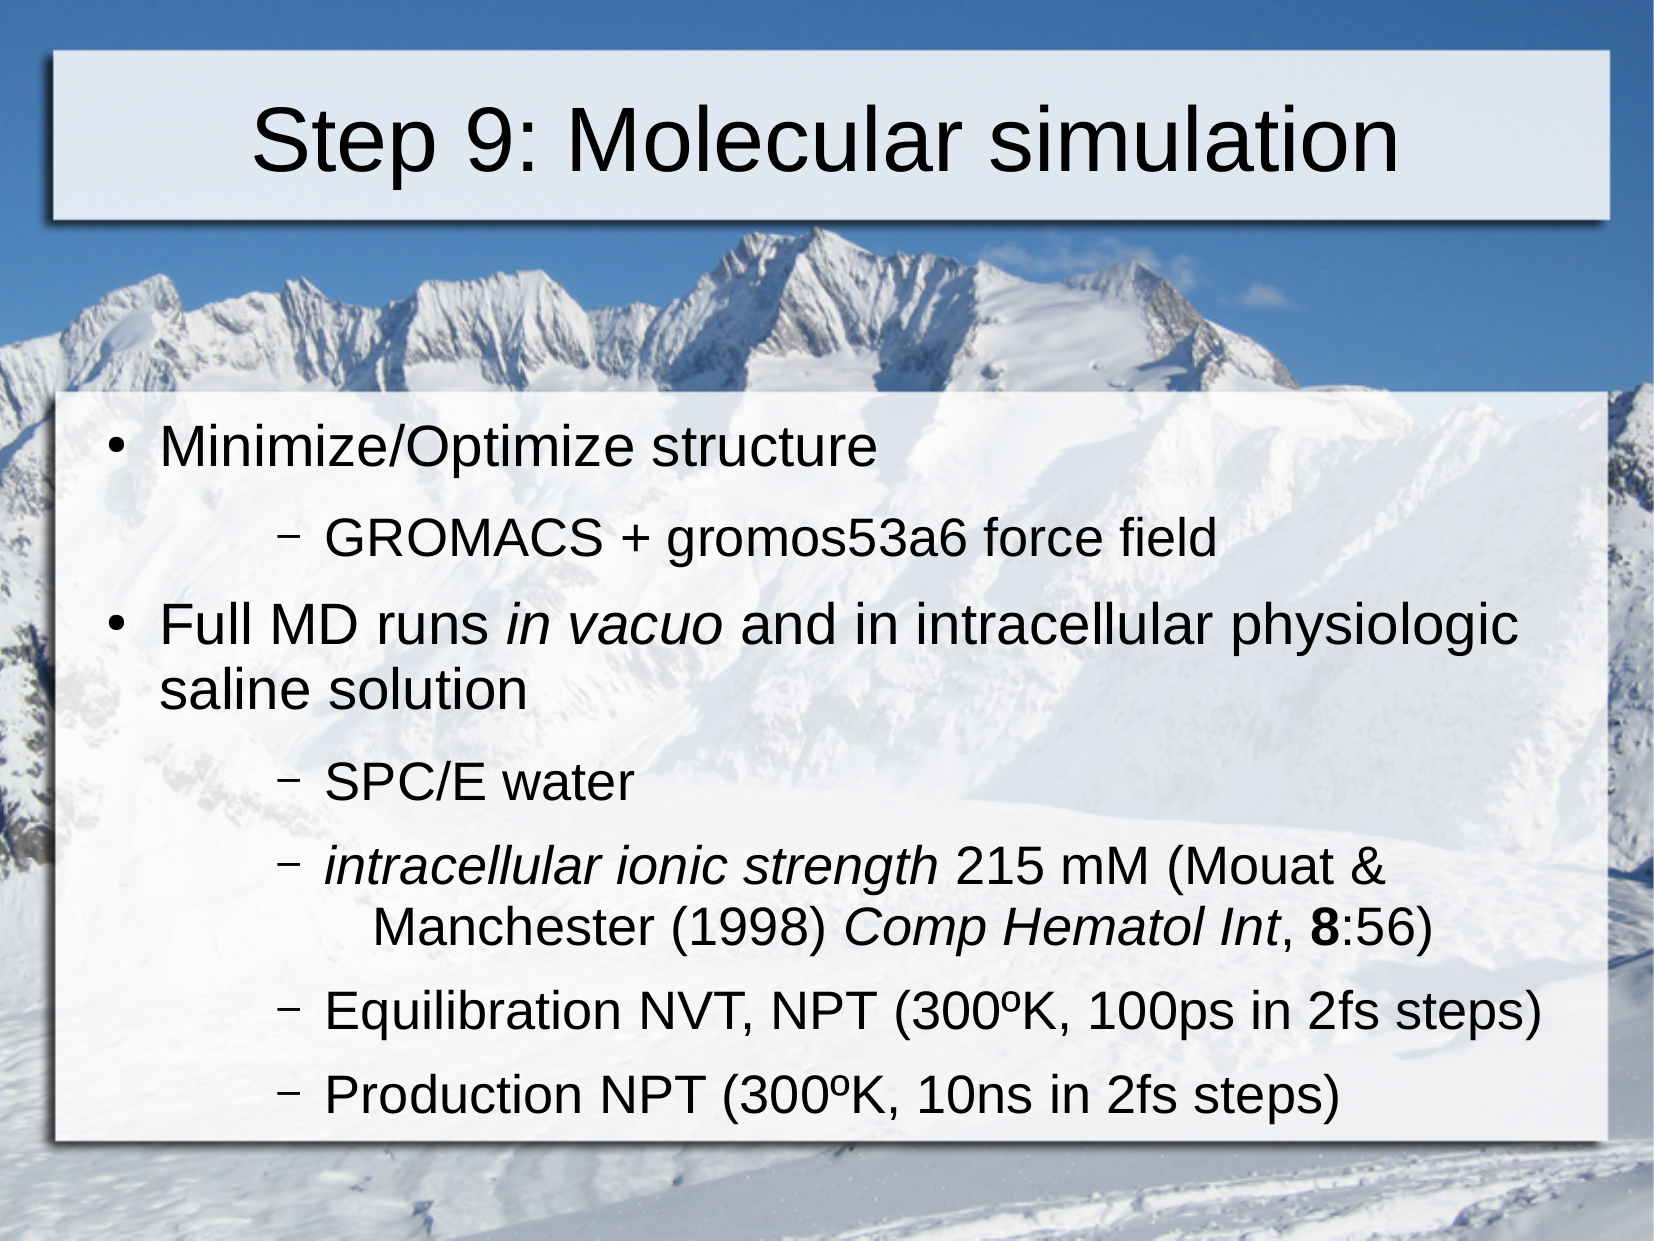

# Step 9: Molecular simulation
Minimize/Optimize structure
GROMACS + gromos53a6 force field
Full MD runs in vacuo and in intracellular physiologic saline solution
SPC/E water
intracellular ionic strength 215 mM (Mouat & Manchester (1998) Comp Hematol Int, 8:56)
Equilibration NVT, NPT (300ºK, 100ps in 2fs steps)
Production NPT (300ºK, 10ns in 2fs steps)